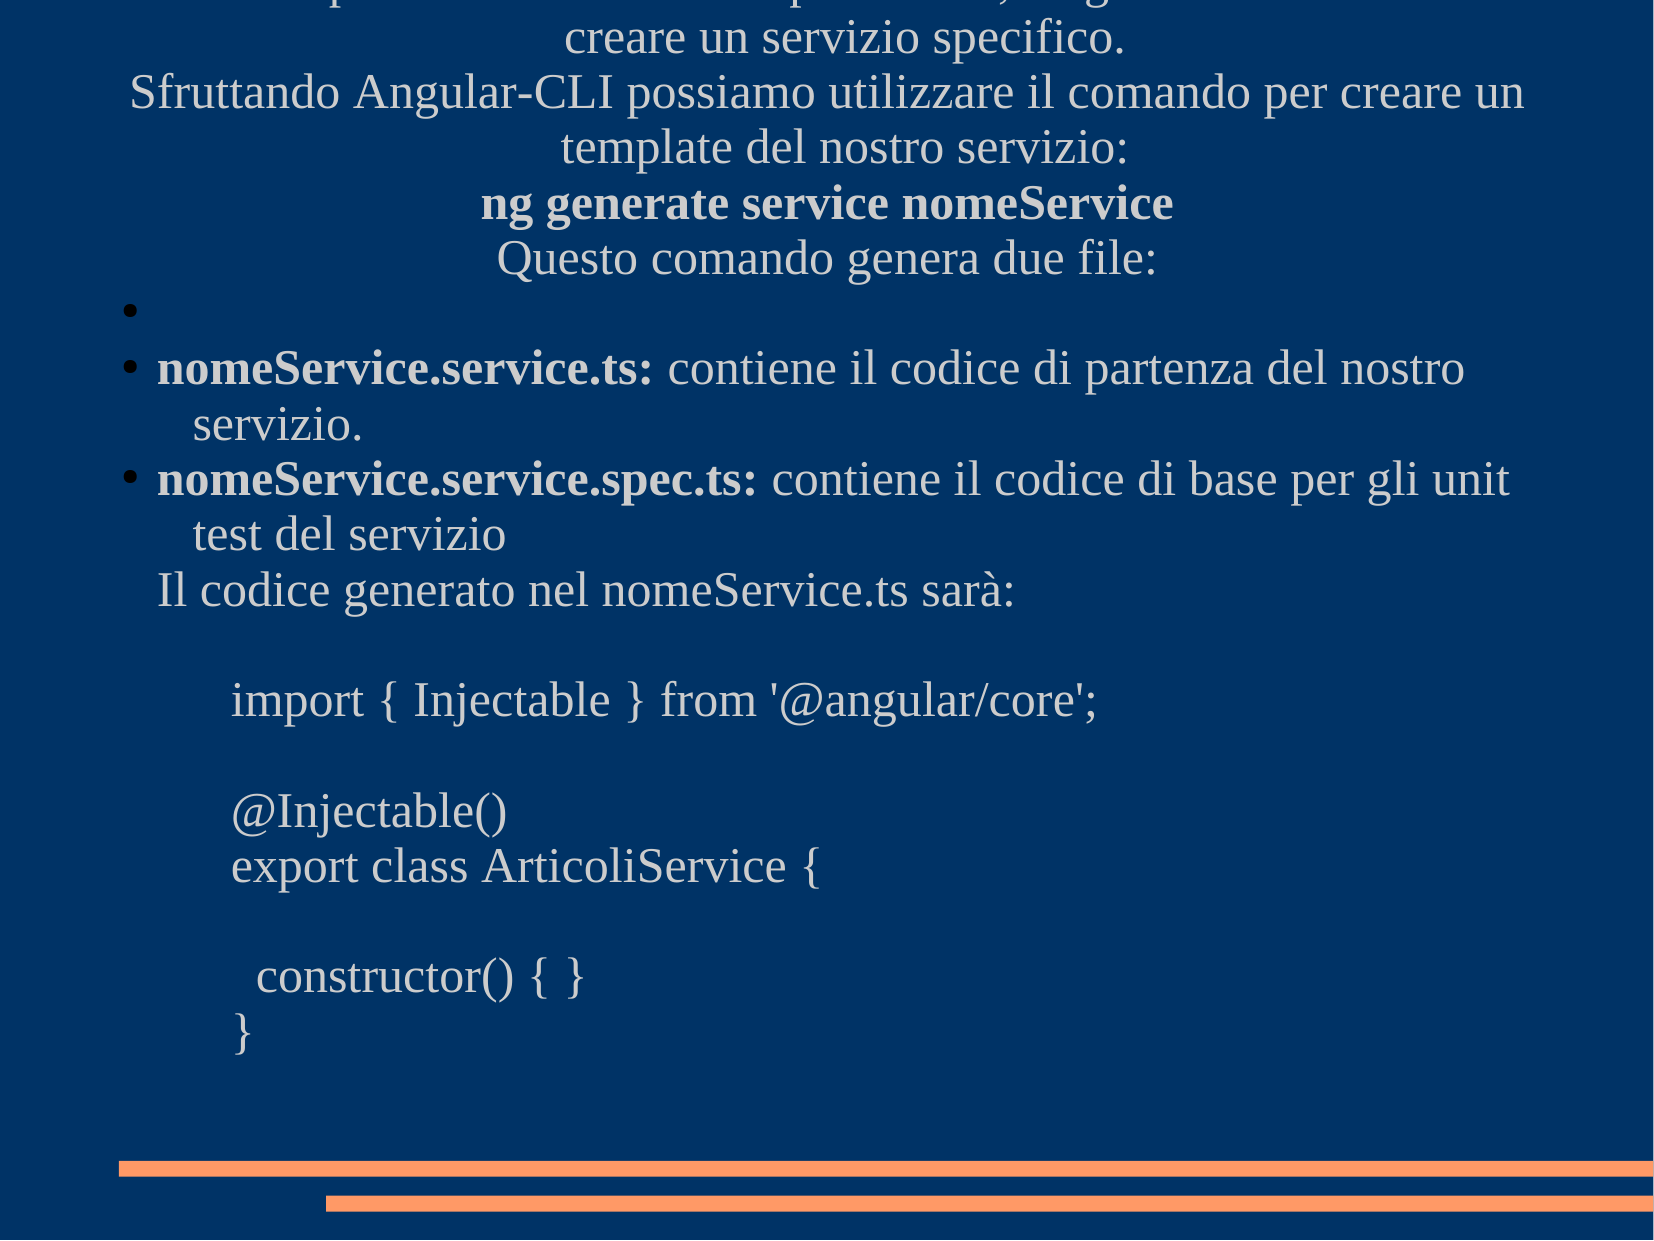

# Oltre a poter utilizzare servizi predefiniti, Angular ci consente di creare un servizio specifico.
Sfruttando Angular-CLI possiamo utilizzare il comando per creare un template del nostro servizio:
ng generate service nomeService
Questo comando genera due file:
nomeService.service.ts: contiene il codice di partenza del nostro servizio.
nomeService.service.spec.ts: contiene il codice di base per gli unit test del servizio
Il codice generato nel nomeService.ts sarà:
	import { Injectable } from '@angular/core';
	@Injectable()
	export class ArticoliService {
	 constructor() { }
	}